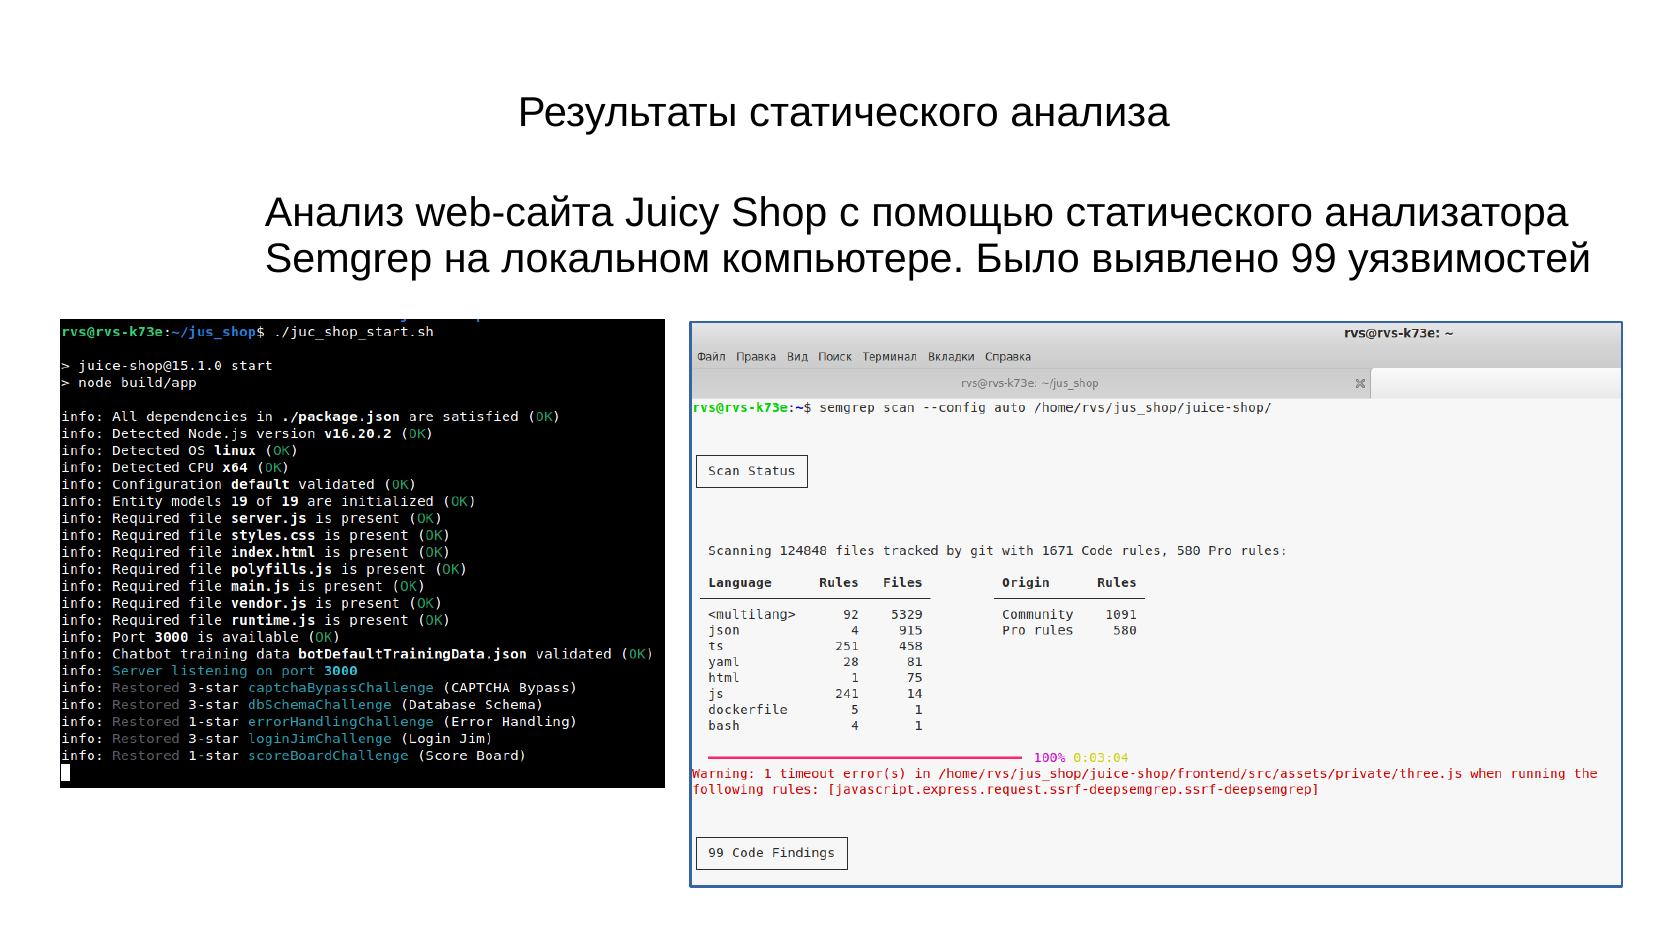

# Результаты статического анализа
Анализ web-сайта Juicy Shop с помощью статического анализатора Semgrep на локальном компьютере. Было выявлено 99 уязвимостей